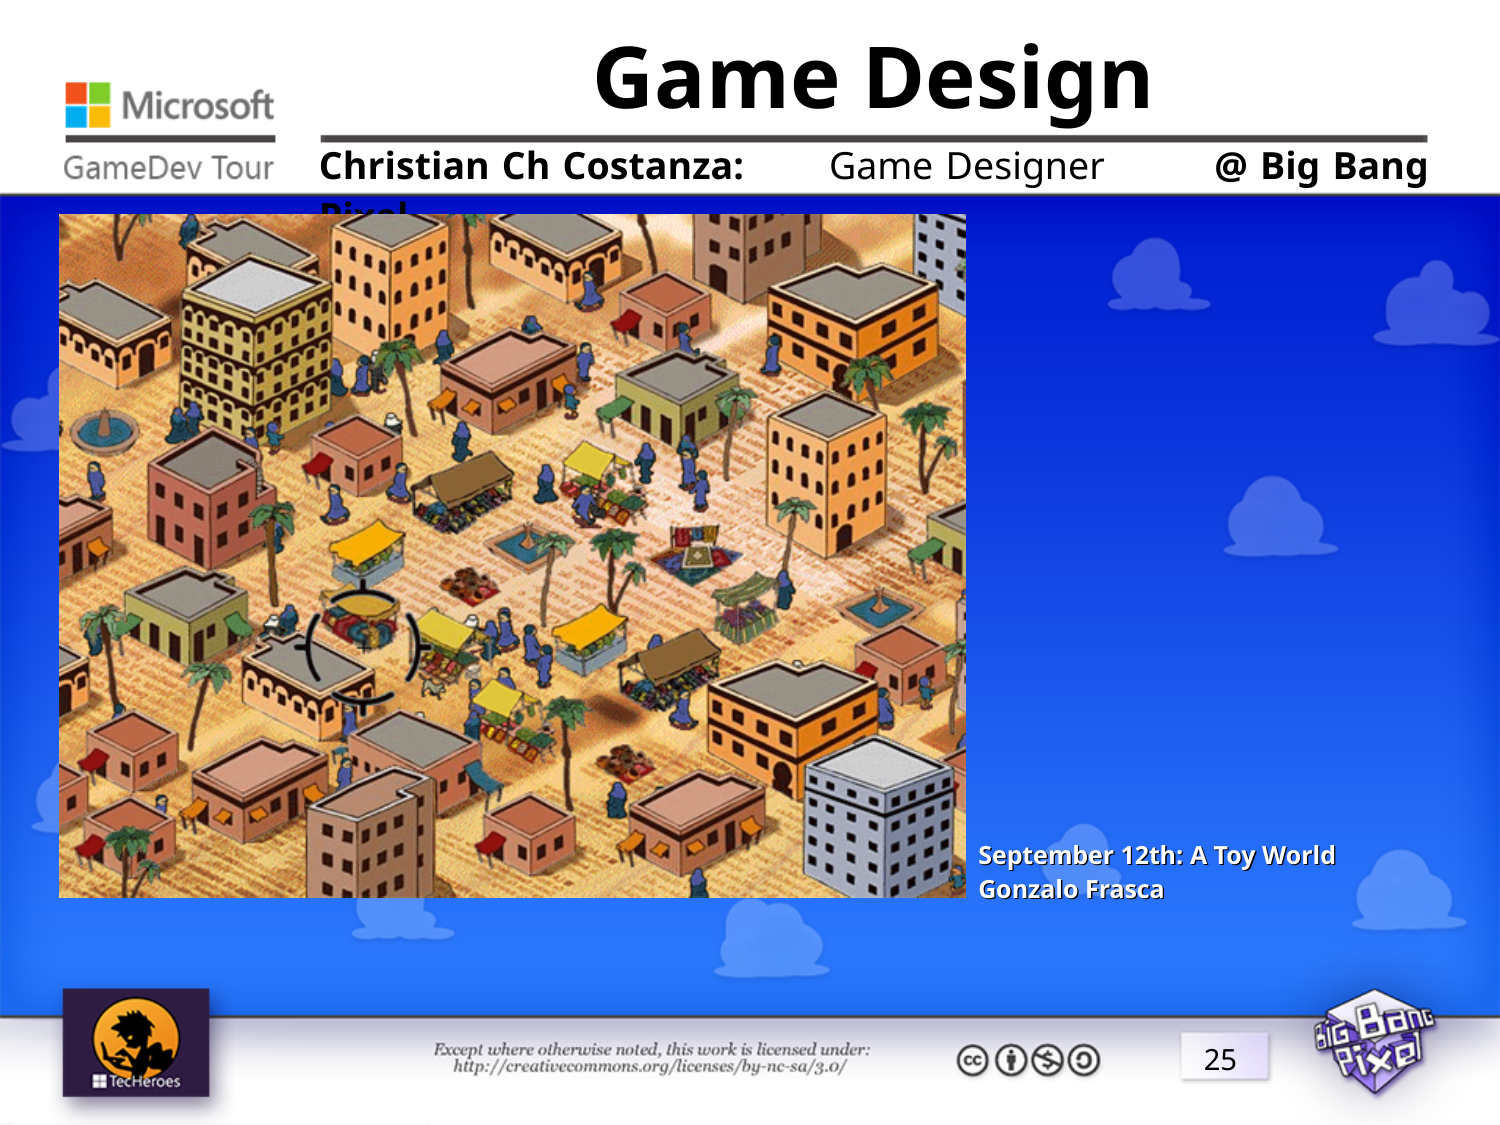

Game Design
Christian Ch Costanza: Game Designer @ Big Bang Pixel
September 12th: A Toy World
Gonzalo Frasca